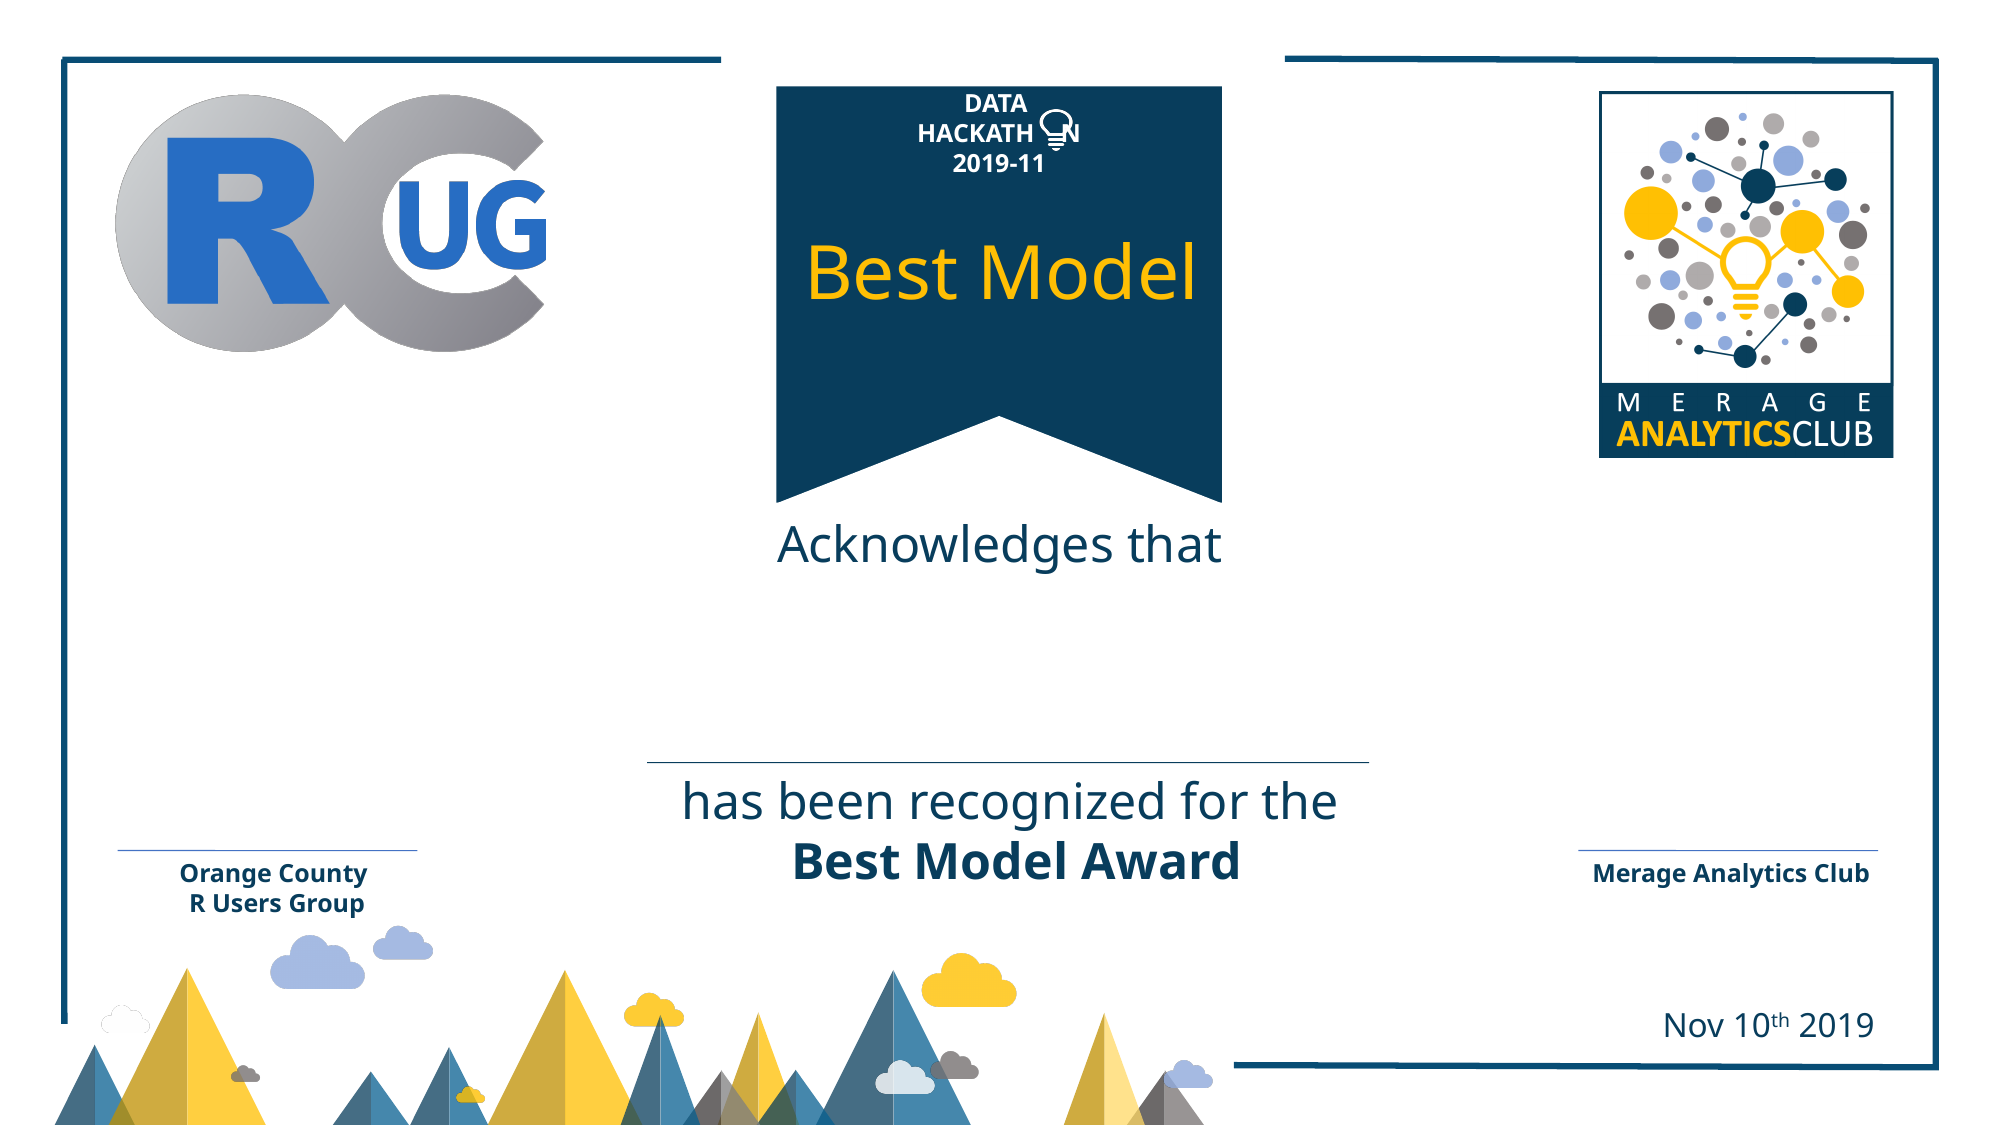

DATA
HACKATH N
2019-11
Best Model
Acknowledges that
has been recognized for the
Best Model Award
Orange County
R Users Group
Merage Analytics Club
Nov 10th 2019